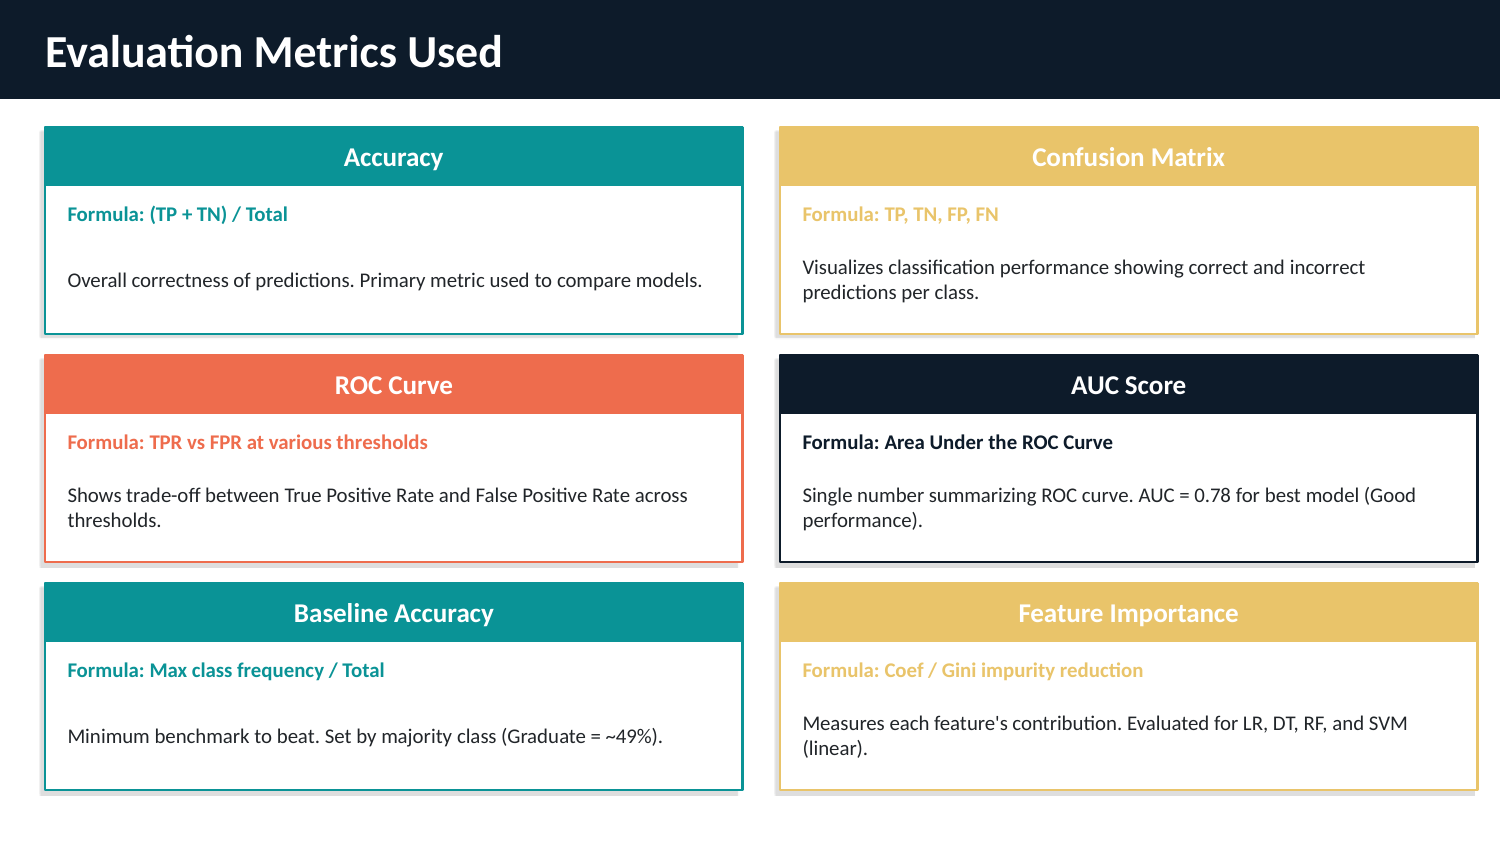

Evaluation Metrics Used
Accuracy
Confusion Matrix
Formula: (TP + TN) / Total
Formula: TP, TN, FP, FN
Overall correctness of predictions. Primary metric used to compare models.
Visualizes classification performance showing correct and incorrect predictions per class.
ROC Curve
AUC Score
Formula: TPR vs FPR at various thresholds
Formula: Area Under the ROC Curve
Shows trade-off between True Positive Rate and False Positive Rate across thresholds.
Single number summarizing ROC curve. AUC = 0.78 for best model (Good performance).
Baseline Accuracy
Feature Importance
Formula: Max class frequency / Total
Formula: Coef / Gini impurity reduction
Minimum benchmark to beat. Set by majority class (Graduate = ~49%).
Measures each feature's contribution. Evaluated for LR, DT, RF, and SVM (linear).